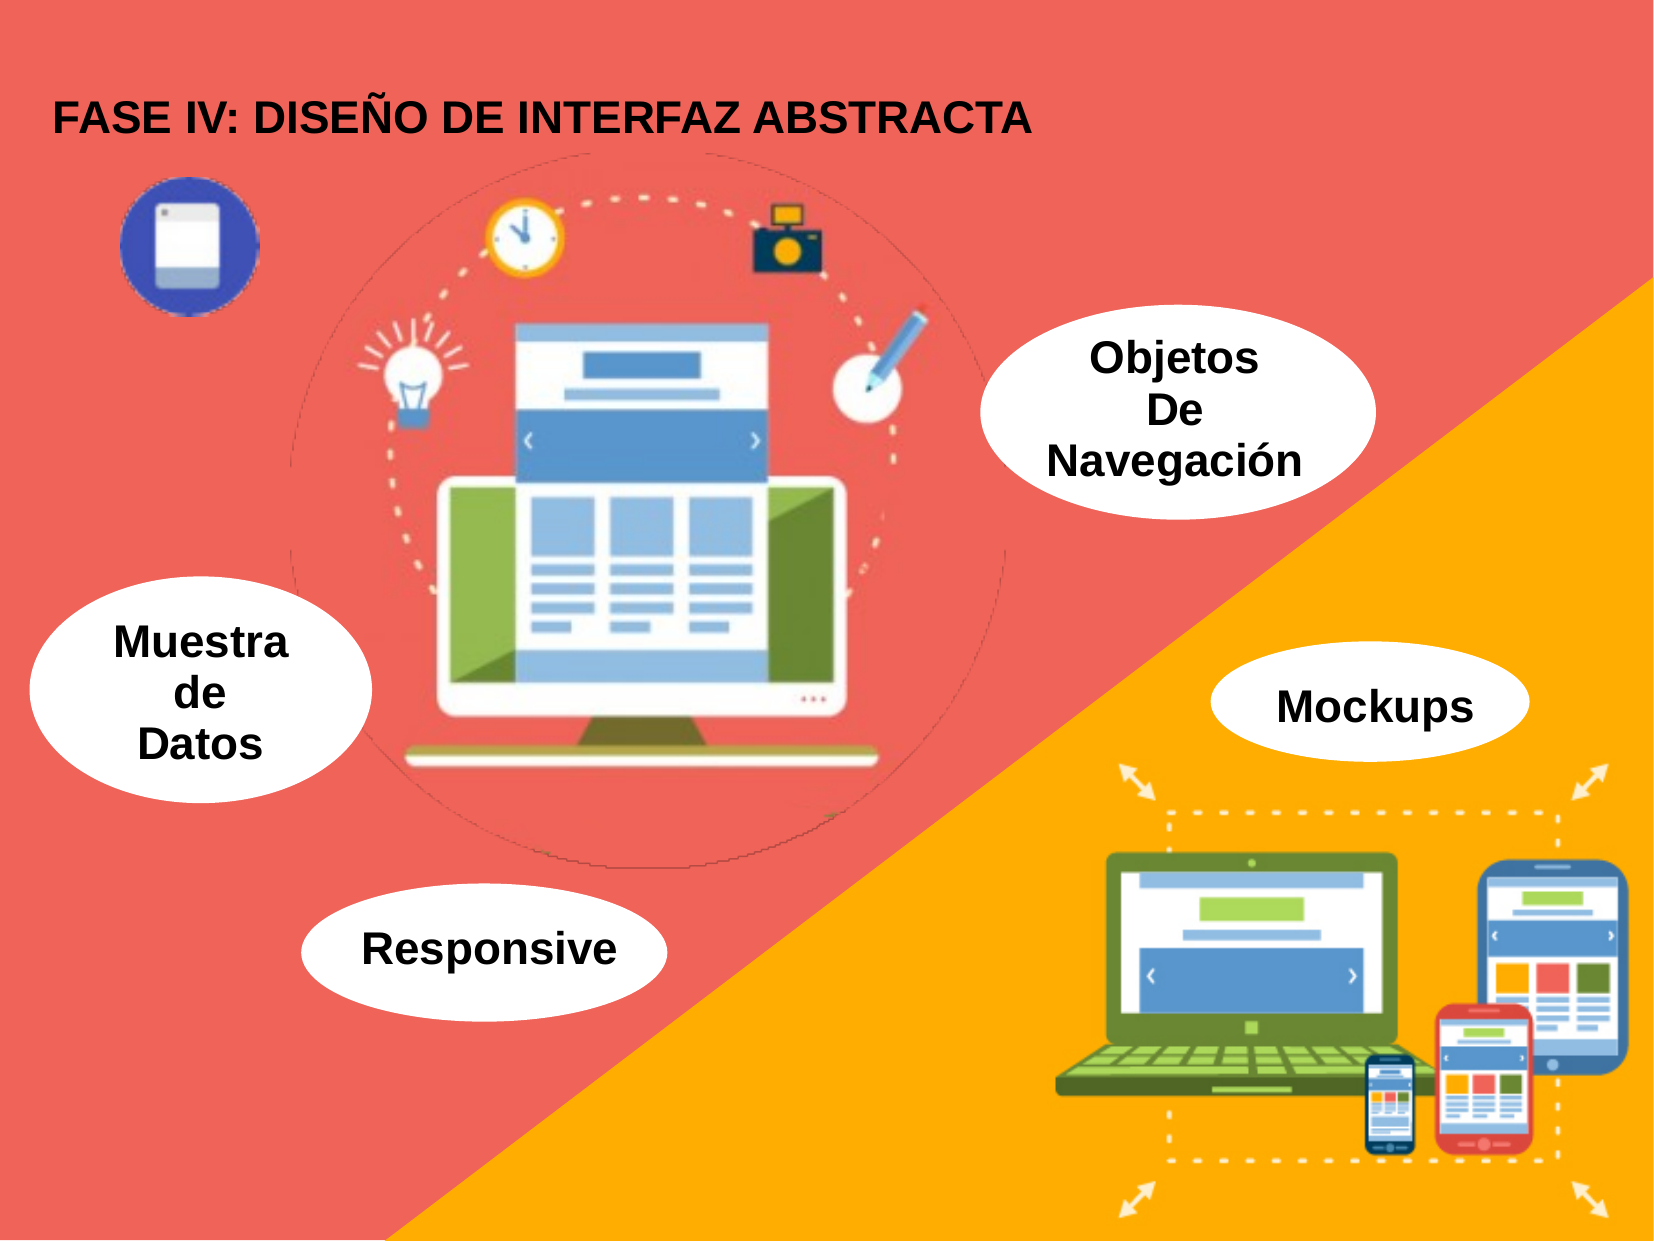

FASE IV: DISEÑO DE INTERFAZ ABSTRACTA
Objetos
De
Navegación
Muestra
de
Datos
Mockups
Responsive